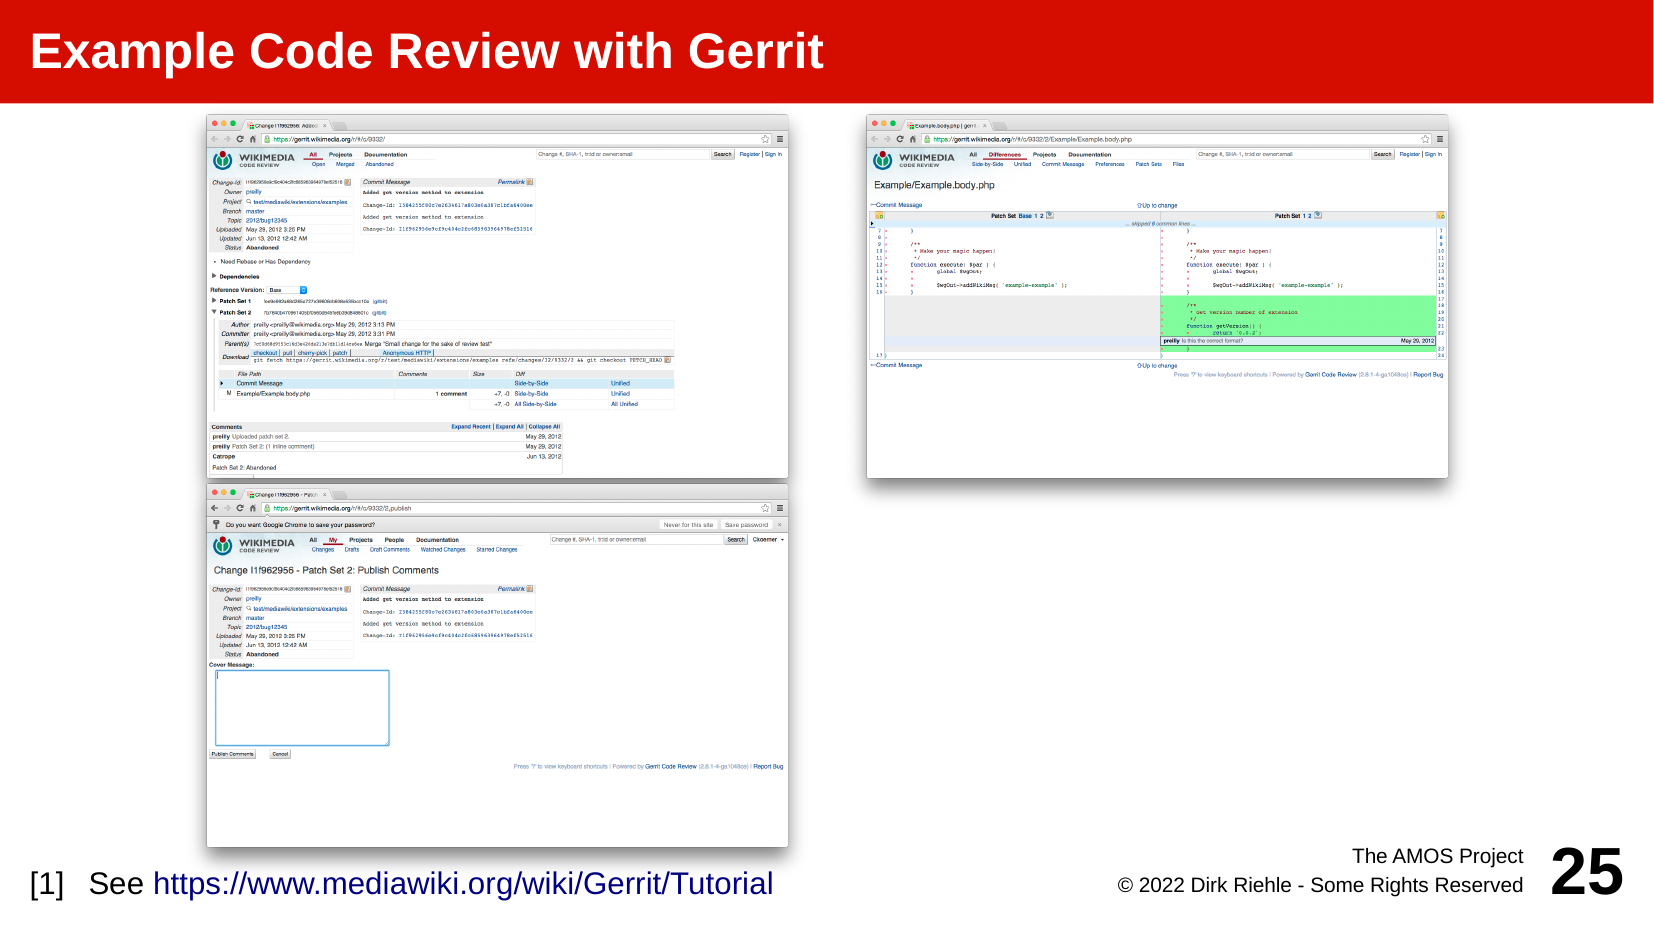

# Example Code Review with Gerrit
[1]	See https://www.mediawiki.org/wiki/Gerrit/Tutorial
The AMOS Project
25
© 2022 Dirk Riehle - Some Rights Reserved